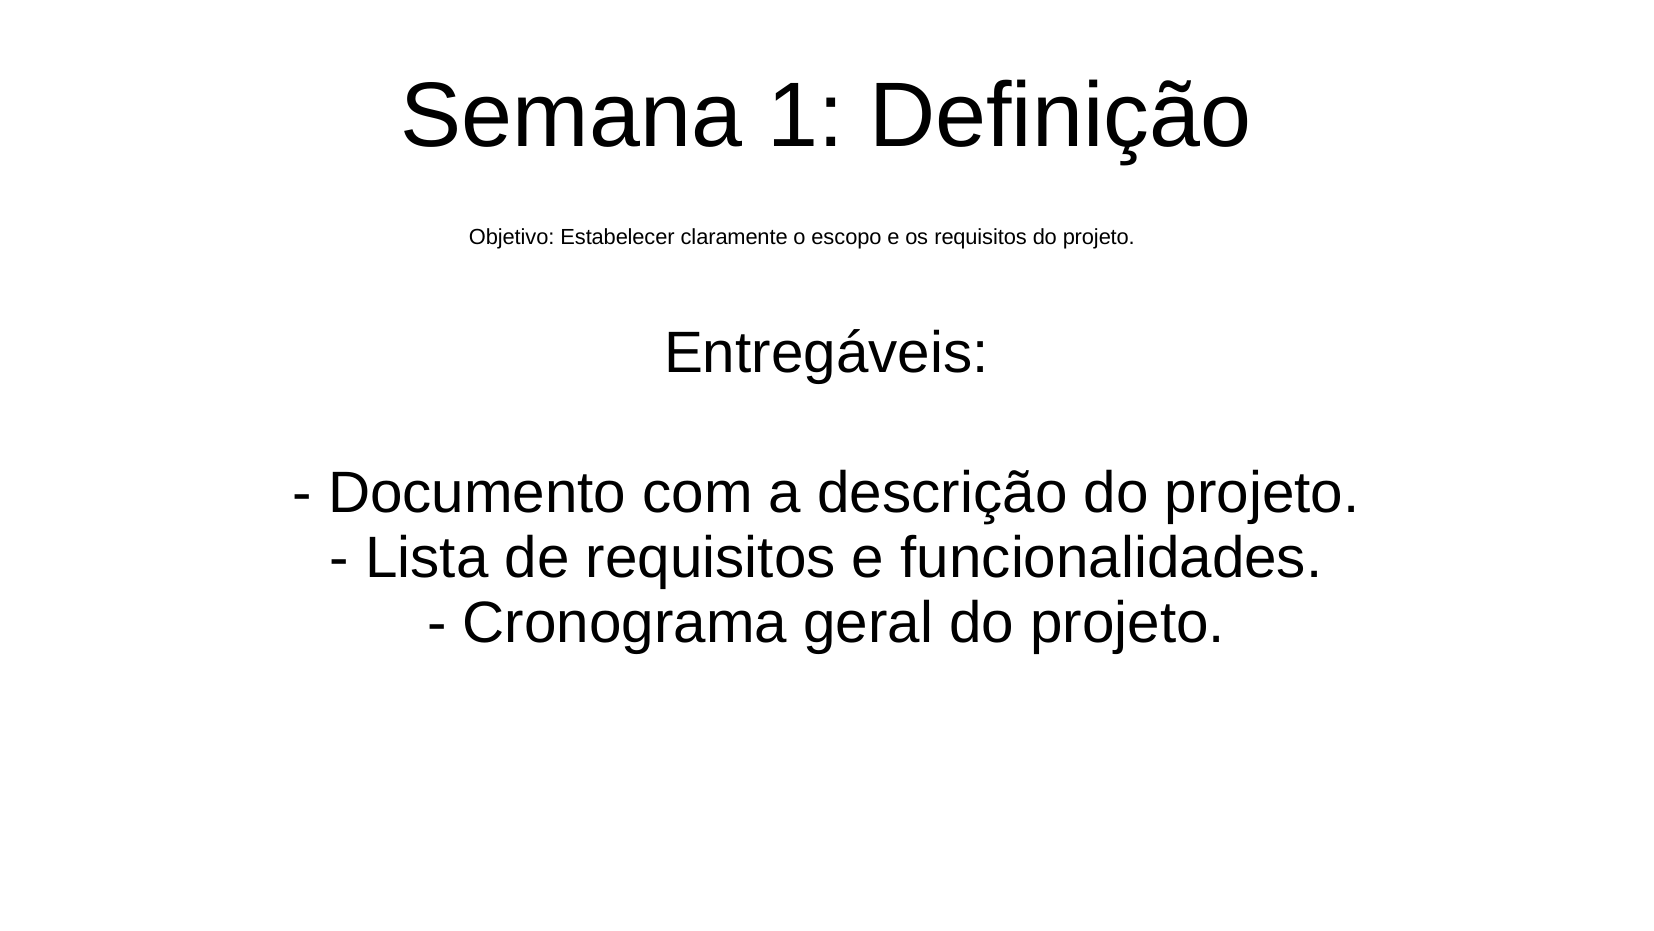

# Semana 1: Definição
Entregáveis:
- Documento com a descrição do projeto.
- Lista de requisitos e funcionalidades.
- Cronograma geral do projeto.
Objetivo: Estabelecer claramente o escopo e os requisitos do projeto.